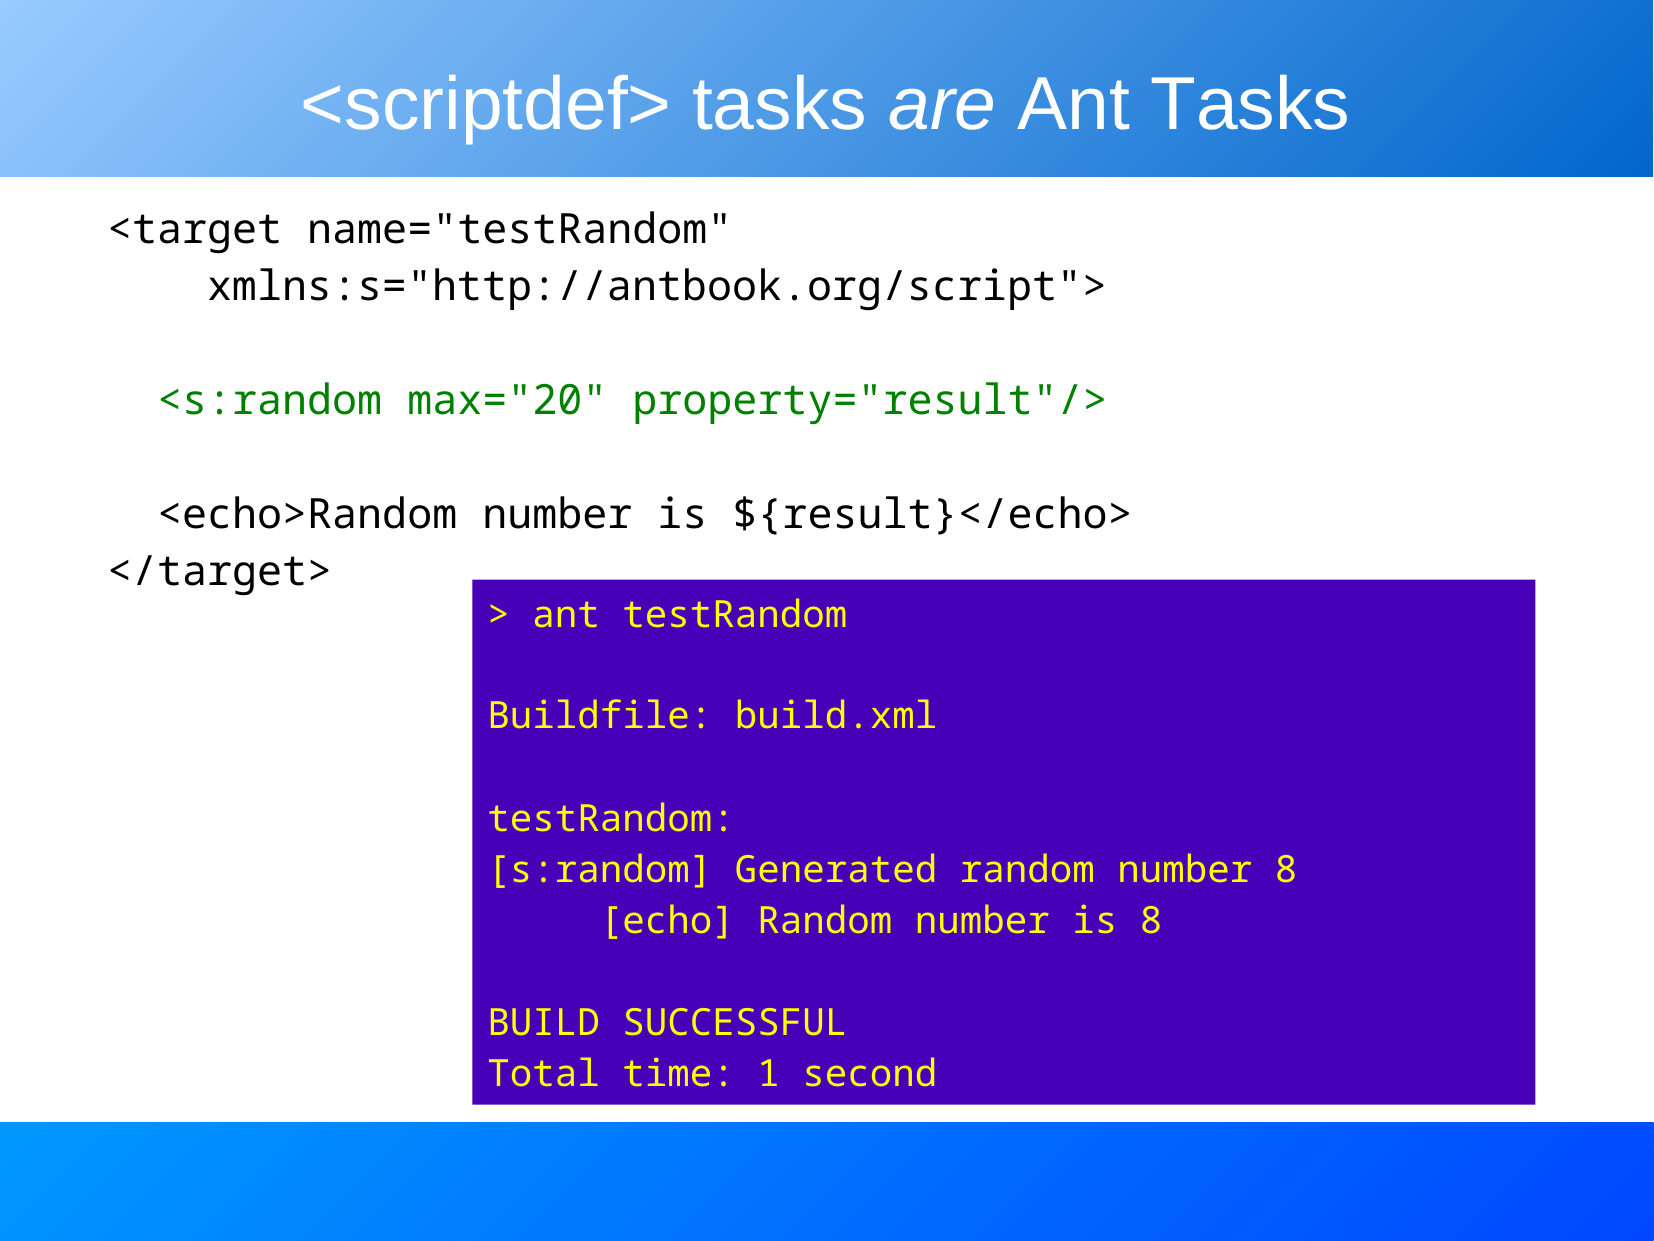

# <scriptdef> tasks are Ant Tasks
<target name="testRandom"
 xmlns:s="http://antbook.org/script">
 <s:random max="20" property="result"/>
 <echo>Random number is ${result}</echo>
</target>
> ant testRandom
Buildfile: build.xml
testRandom:
[s:random] Generated random number 8
 [echo] Random number is 8
BUILD SUCCESSFUL
Total time: 1 second